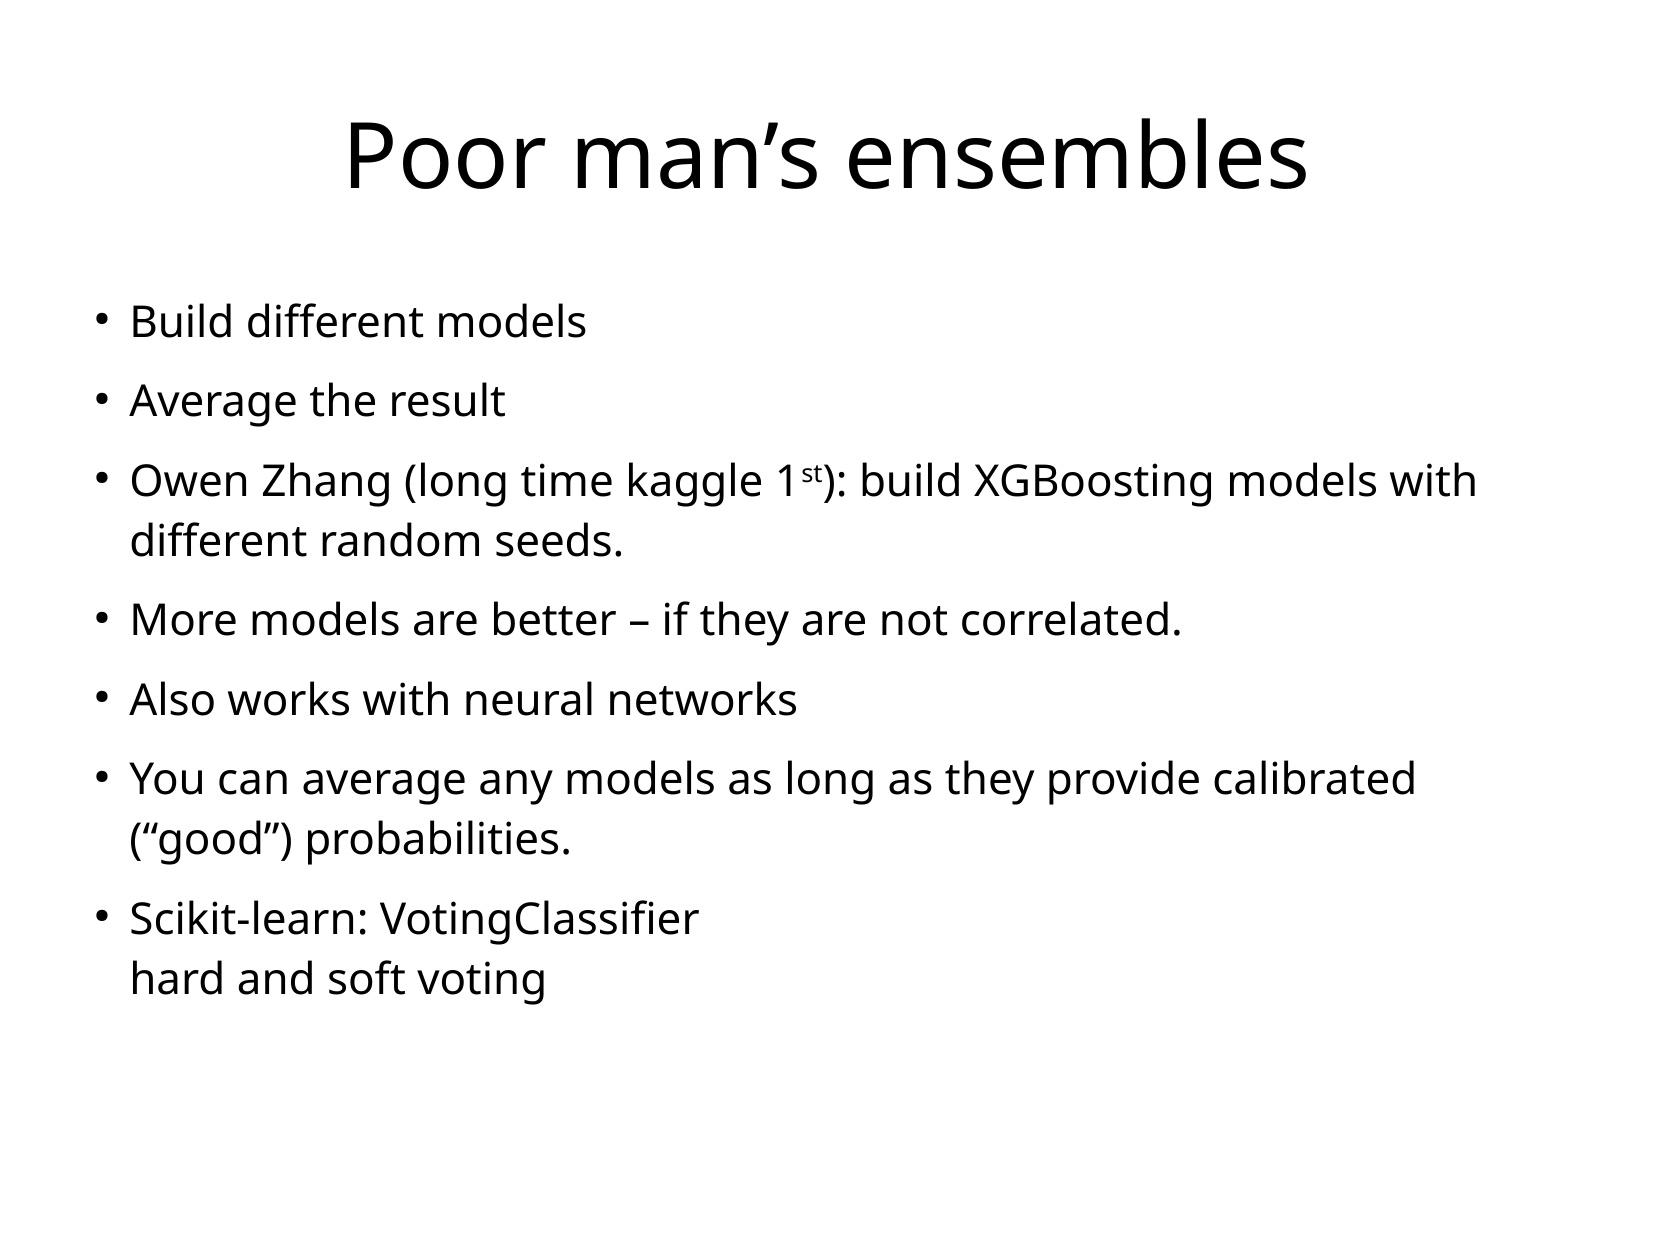

# Poor man’s ensembles
Build different models
Average the result
Owen Zhang (long time kaggle 1st): build XGBoosting models with different random seeds.
More models are better – if they are not correlated.
Also works with neural networks
You can average any models as long as they provide calibrated (“good”) probabilities.
Scikit-learn: VotingClassifier
hard and soft voting